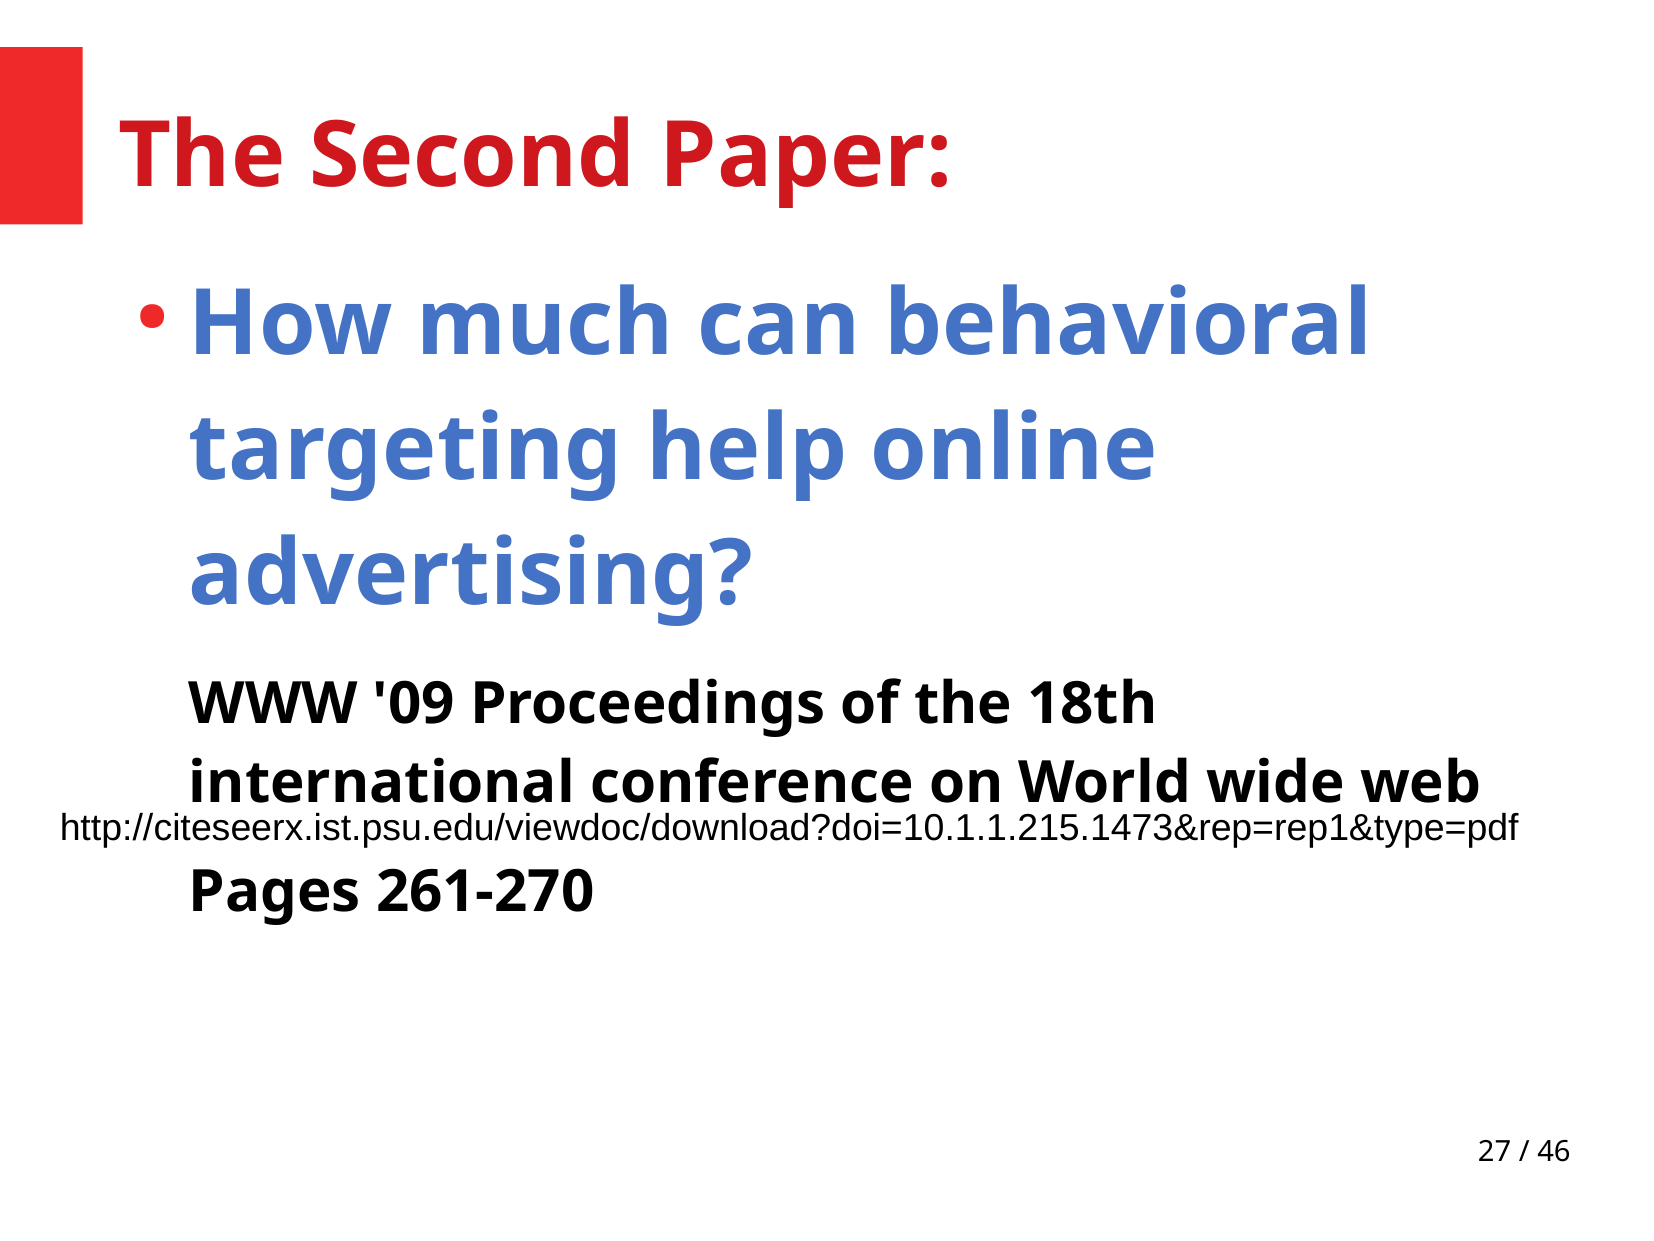

# The Second Paper:
How much can behavioral targeting help online advertising?
WWW '09 Proceedings of the 18th international conference on World wide web
Pages 261-270
http://citeseerx.ist.psu.edu/viewdoc/download?doi=10.1.1.215.1473&rep=rep1&type=pdf
27